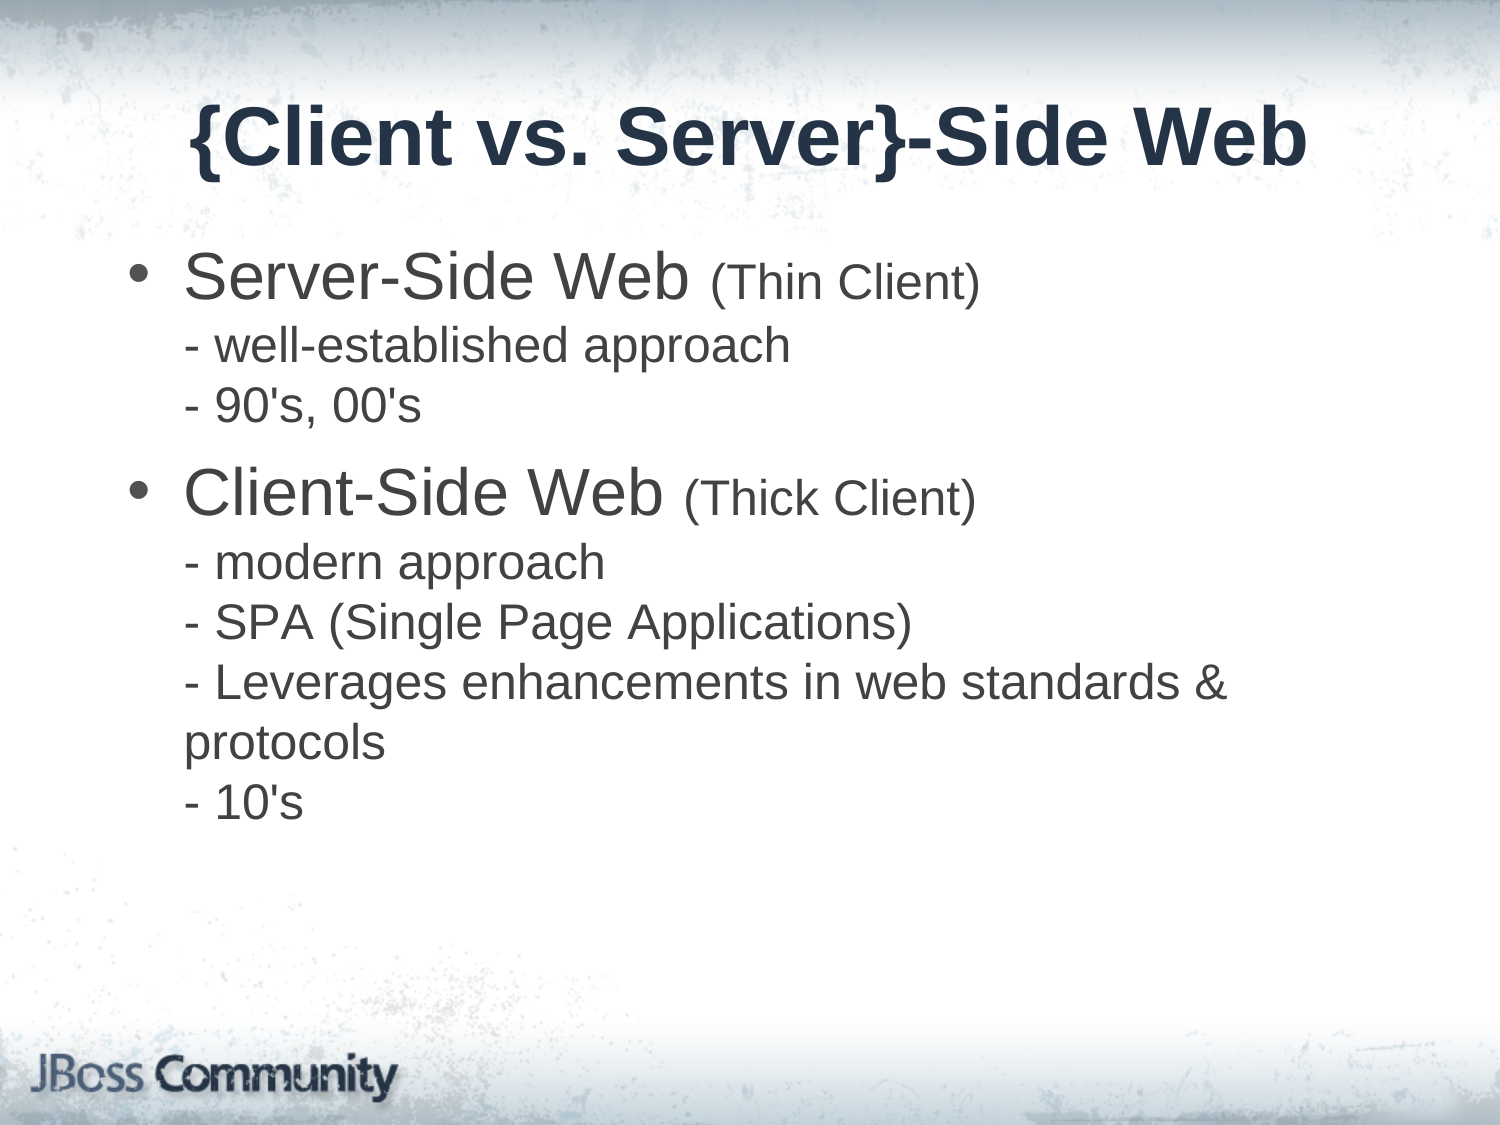

{Client vs. Server}-Side Web
# Server-Side Web (Thin Client)
- well-established approach
- 90's, 00's
Client-Side Web (Thick Client)
- modern approach
- SPA (Single Page Applications)
- Leverages enhancements in web standards & protocols
- 10's